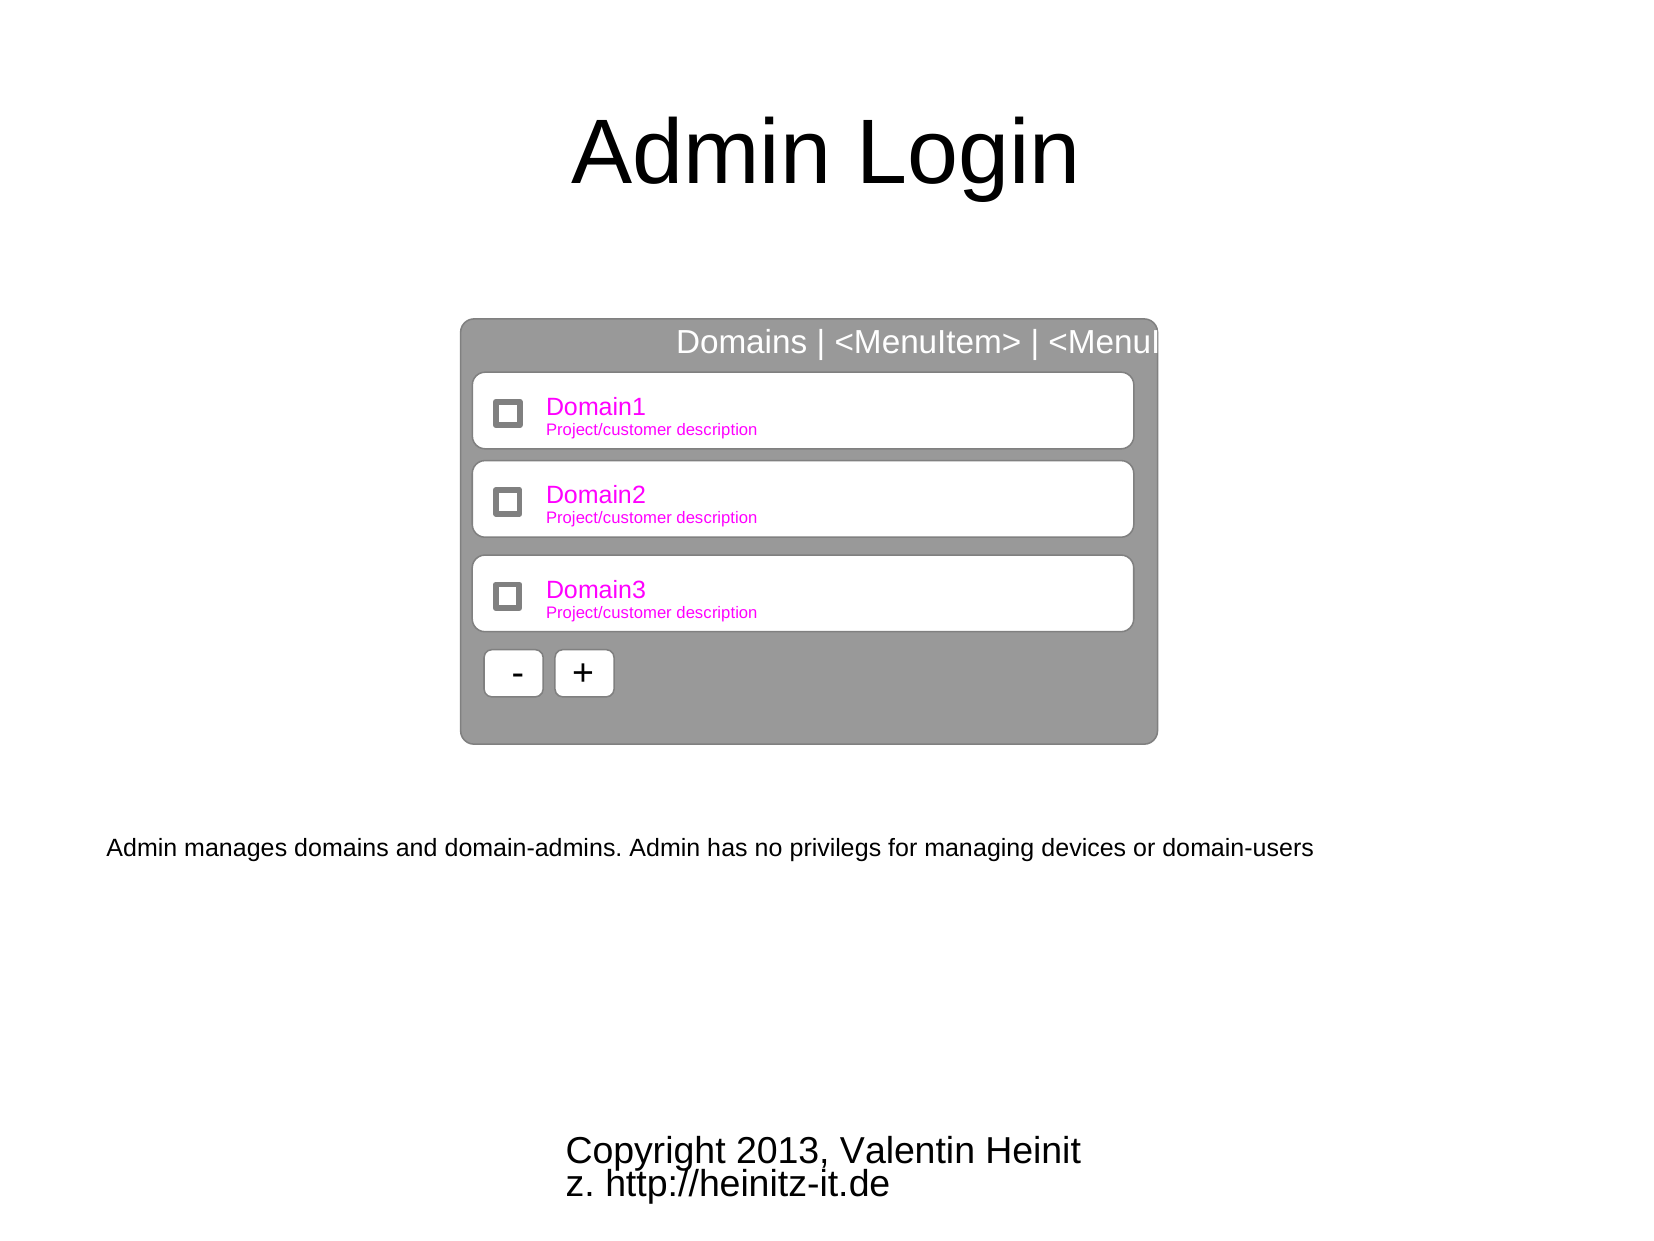

# Admin Login
Domains | <MenuItem> | <MenuItem>
Domain1
Project/customer description
Domain2
Project/customer description
Domain3
Project/customer description
 -
+
Admin manages domains and domain-admins. Admin has no privilegs for managing devices or domain-users
Copyright 2013, Valentin Heinitz. http://heinitz-it.de